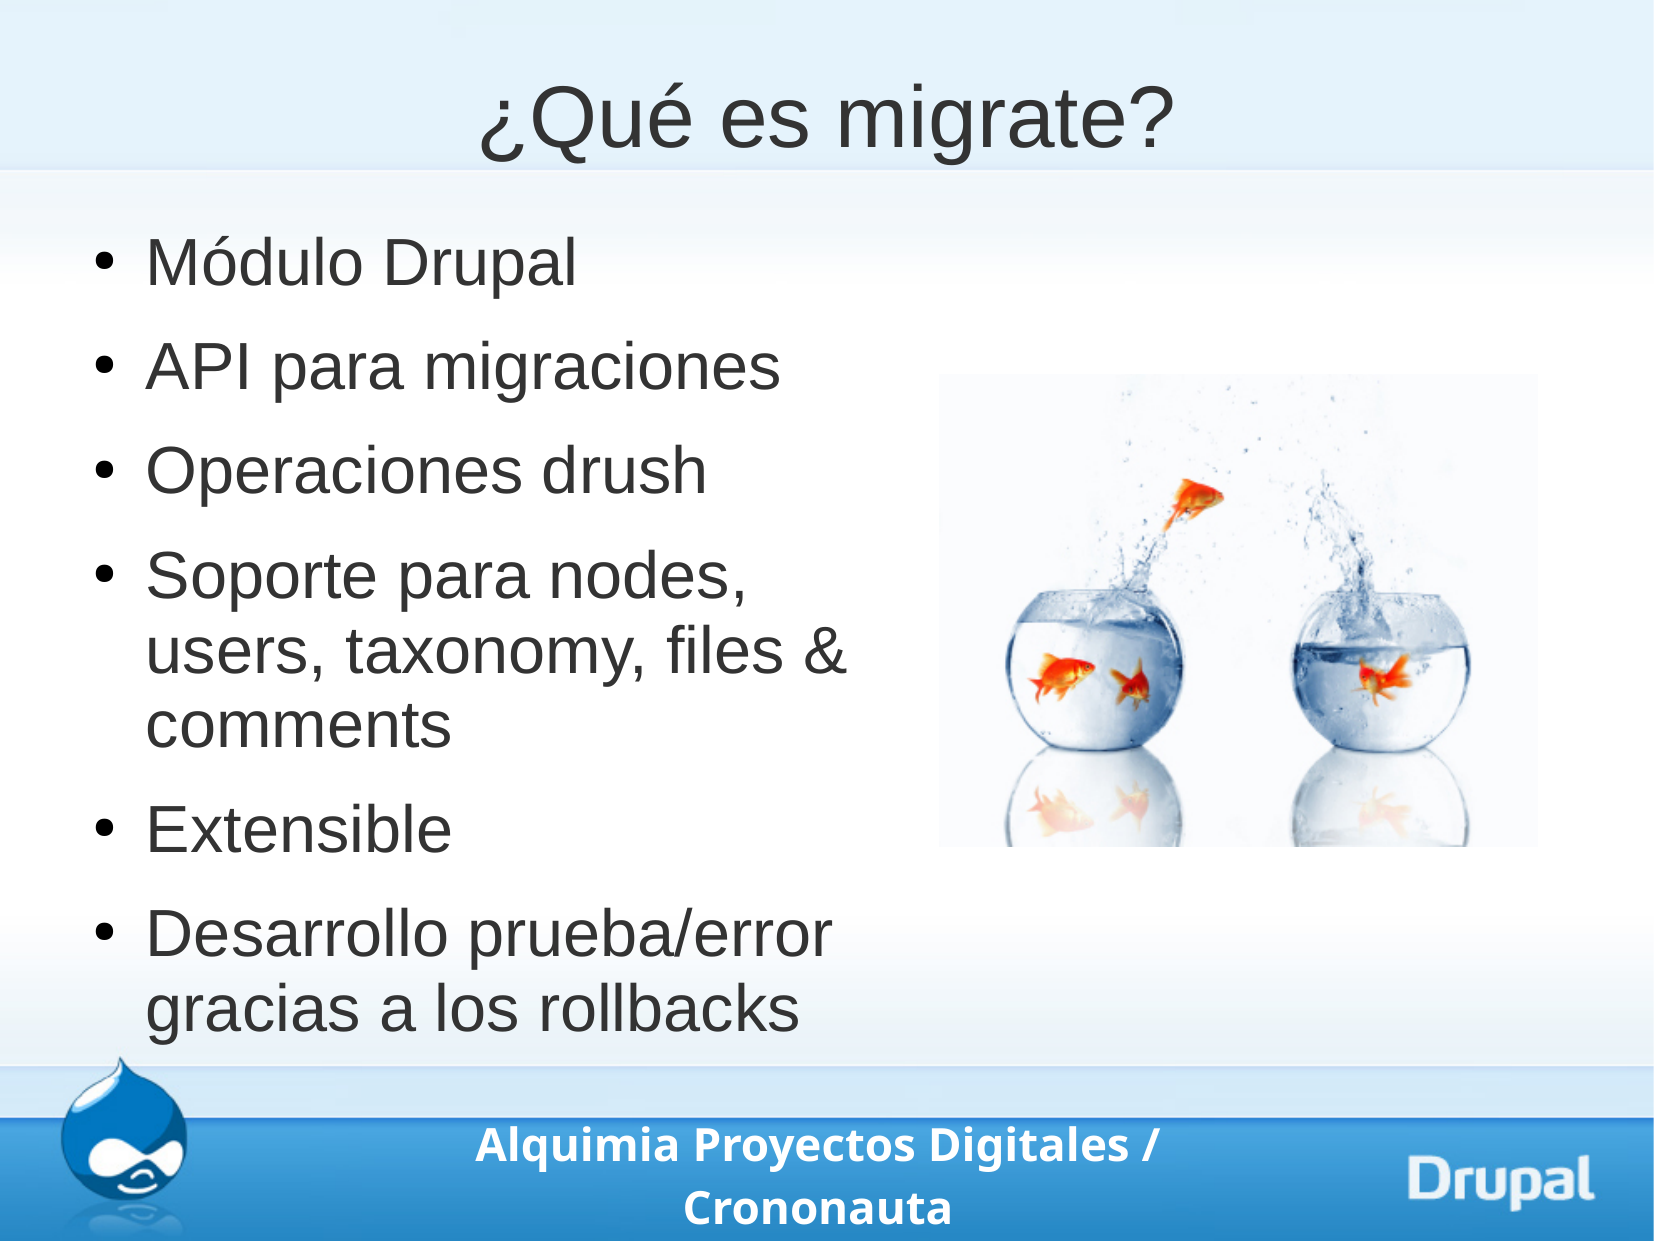

# ¿Qué es migrate?
Módulo Drupal
API para migraciones
Operaciones drush
Soporte para nodes, users, taxonomy, files & comments
Extensible
Desarrollo prueba/error gracias a los rollbacks
Alquimia Proyectos Digitales / Crononauta